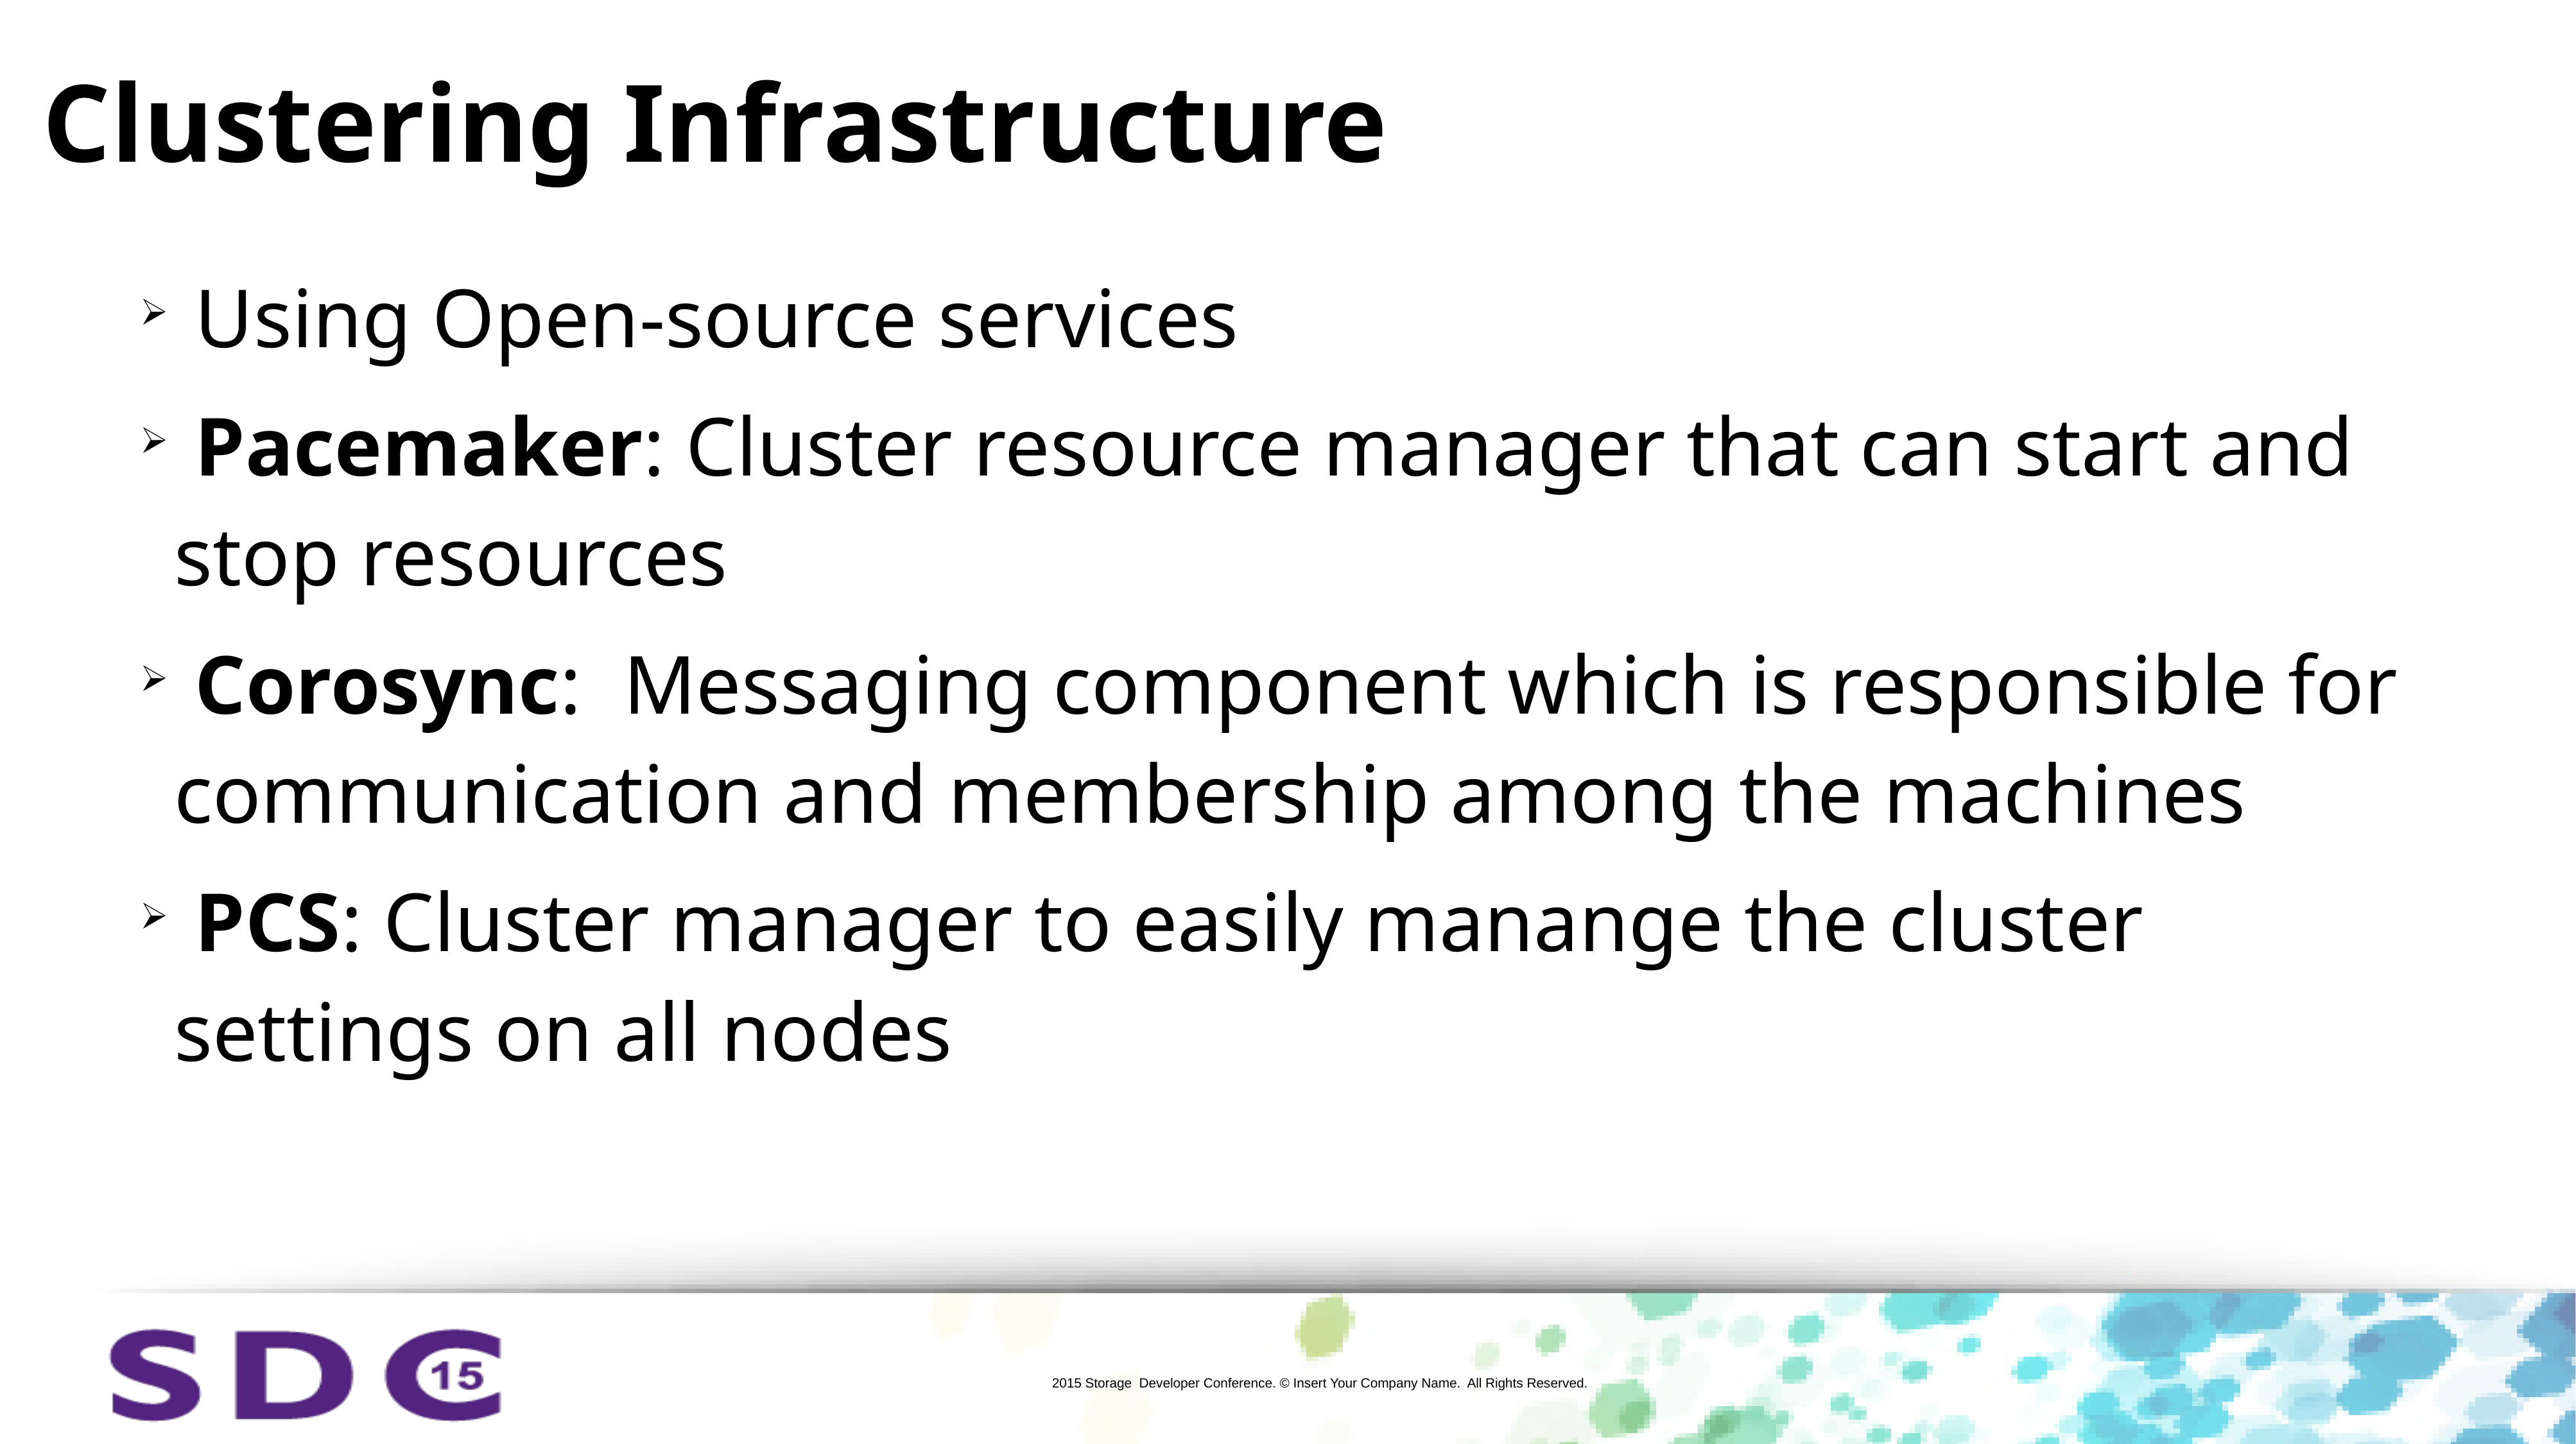

# Clustering Infrastructure
 Using Open-source services
 Pacemaker: Cluster resource manager that can start and stop resources
 Corosync: Messaging component which is responsible for communication and membership among the machines
 PCS: Cluster manager to easily manange the cluster settings on all nodes